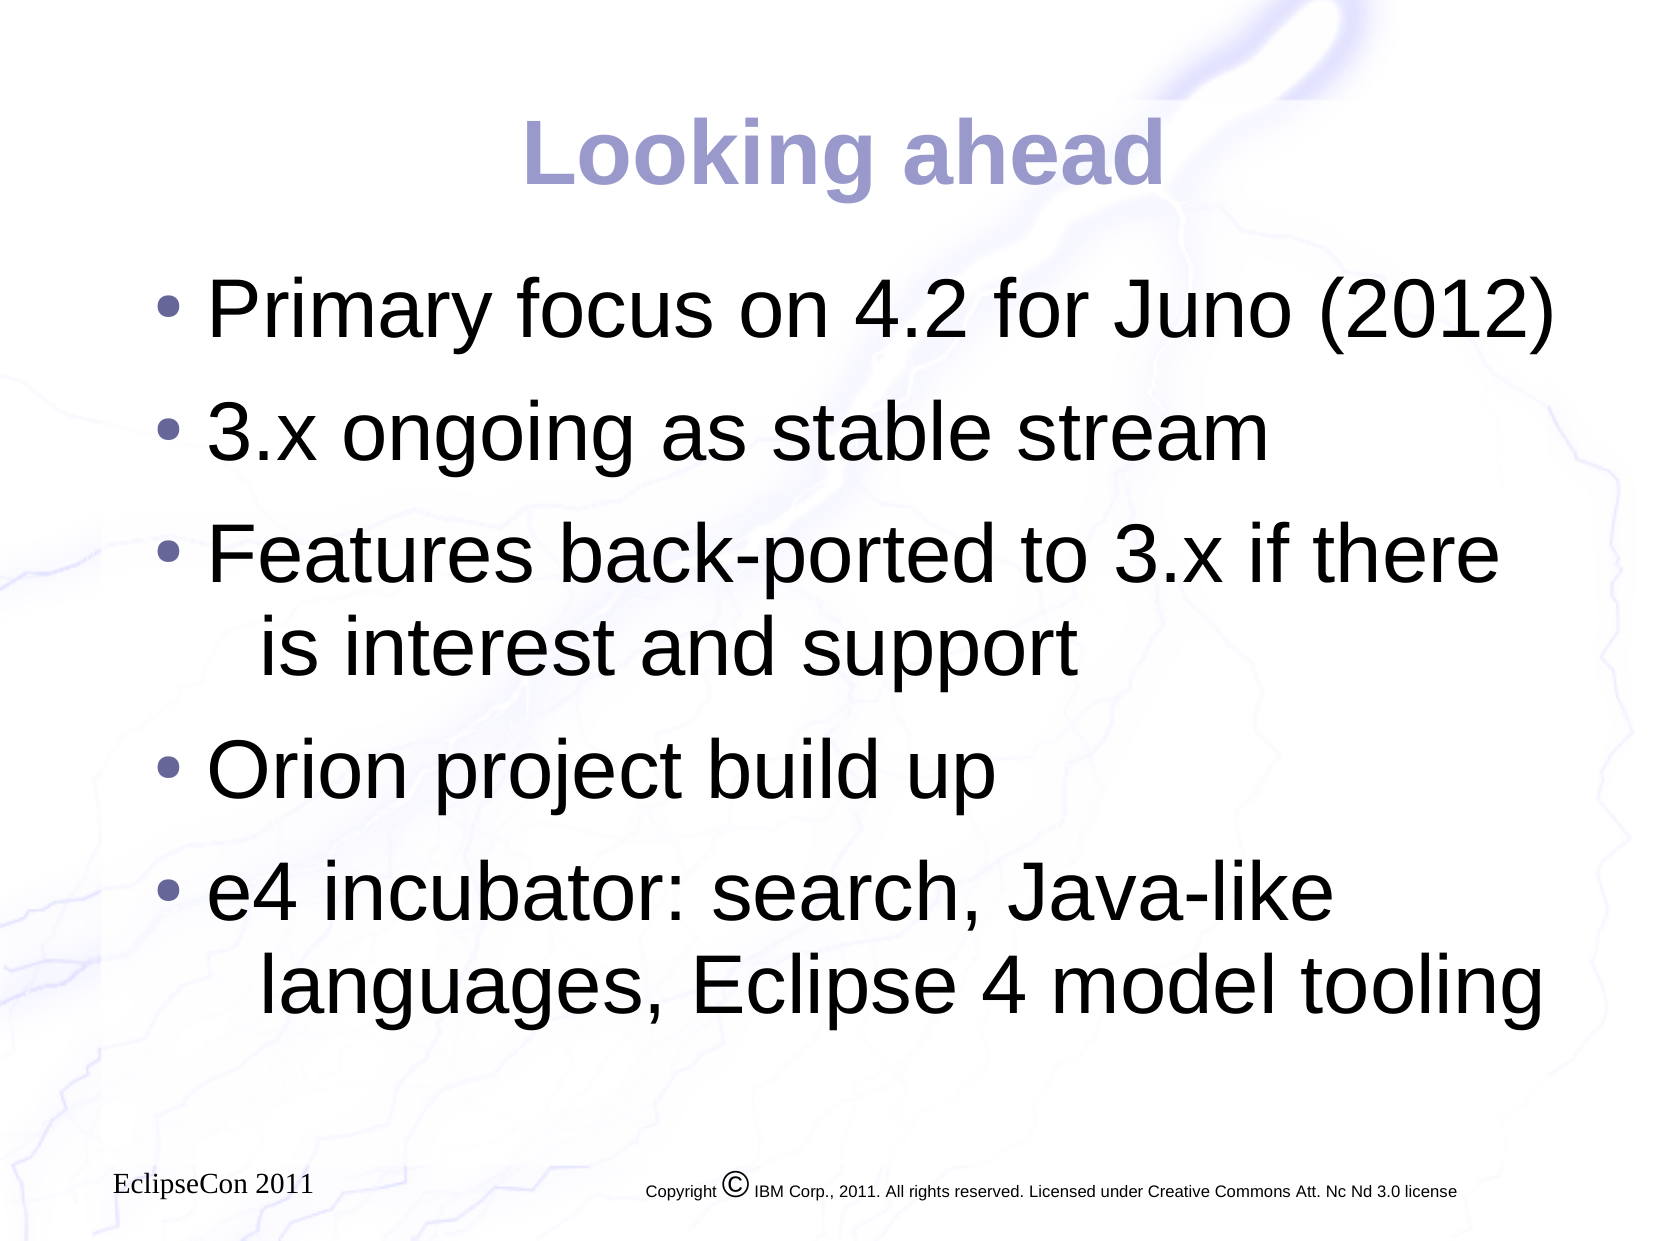

# Looking ahead
Primary focus on 4.2 for Juno (2012)
3.x ongoing as stable stream
Features back-ported to 3.x if there is interest and support
Orion project build up
e4 incubator: search, Java-like languages, Eclipse 4 model tooling